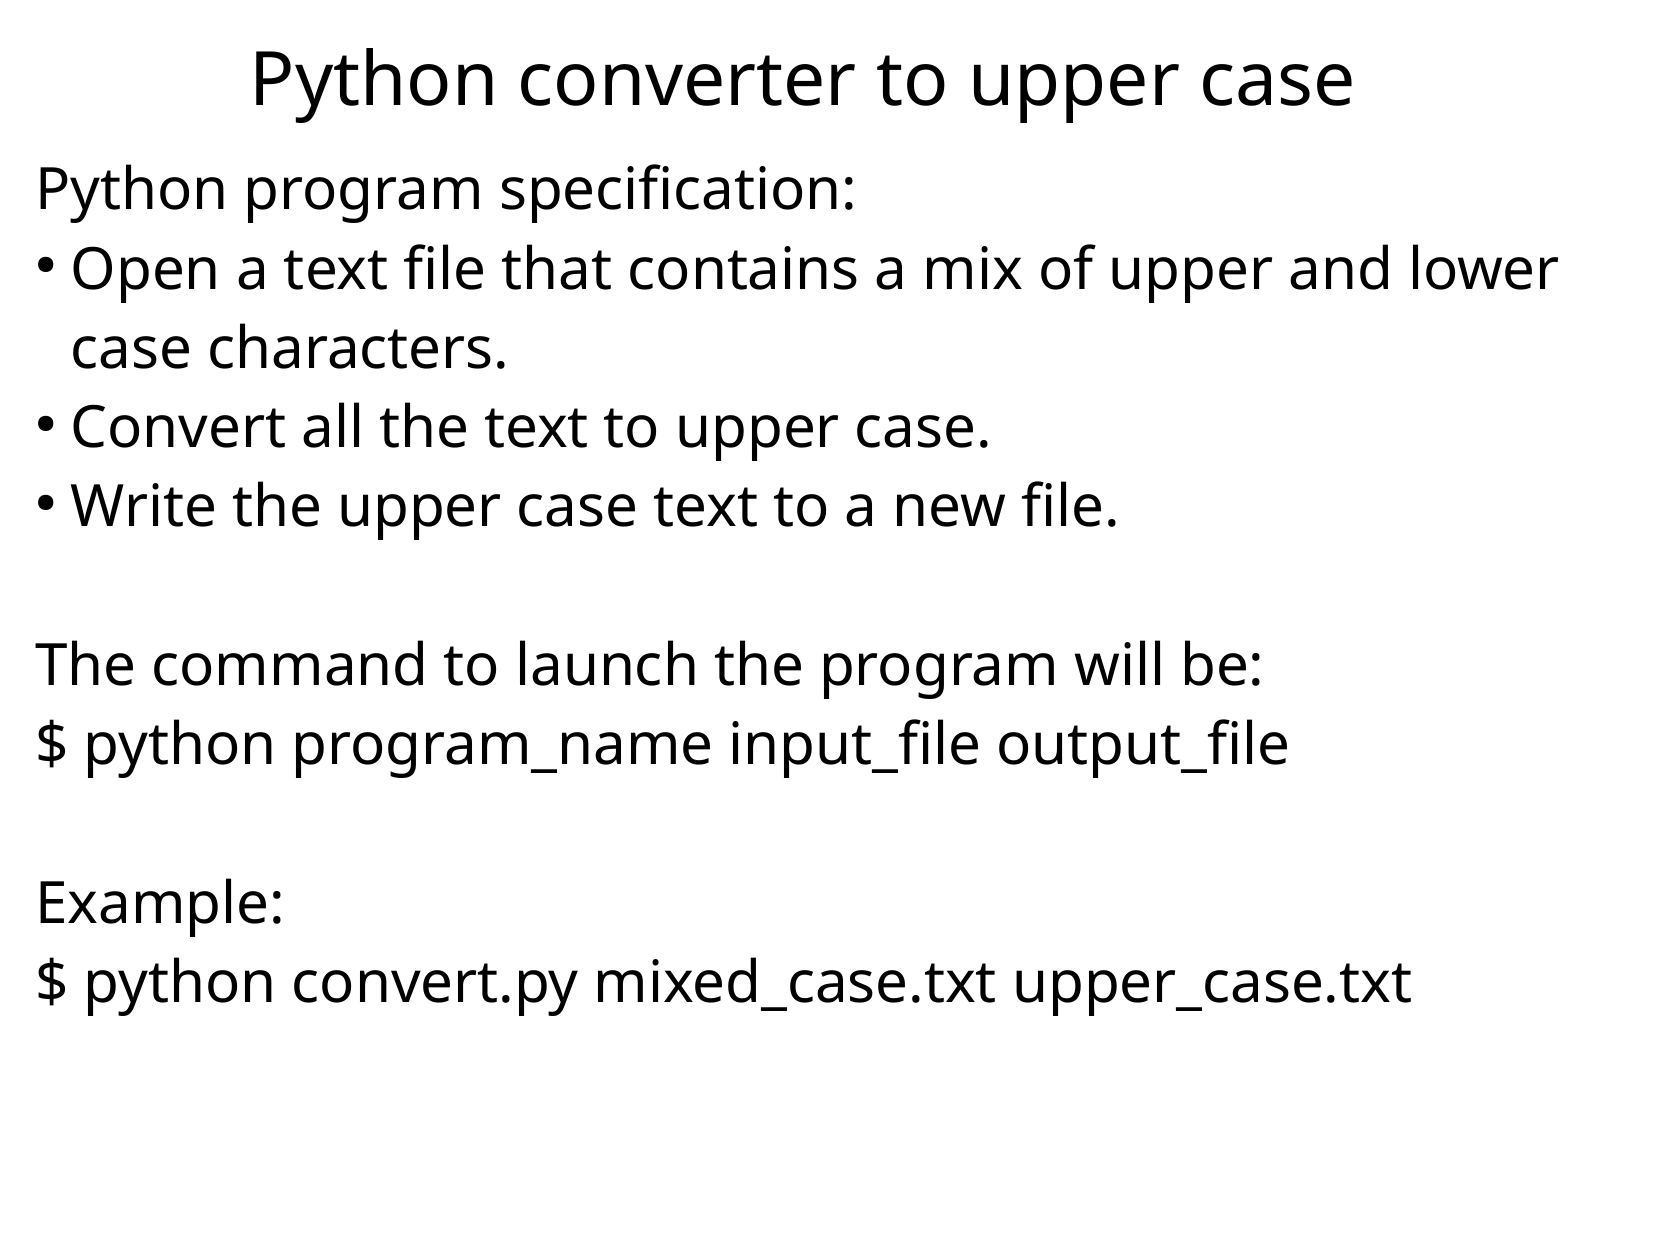

# Python converter to upper case
Python program specification:
Open a text file that contains a mix of upper and lower case characters.
Convert all the text to upper case.
Write the upper case text to a new file.
The command to launch the program will be:
$ python program_name input_file output_file
Example:
$ python convert.py mixed_case.txt upper_case.txt